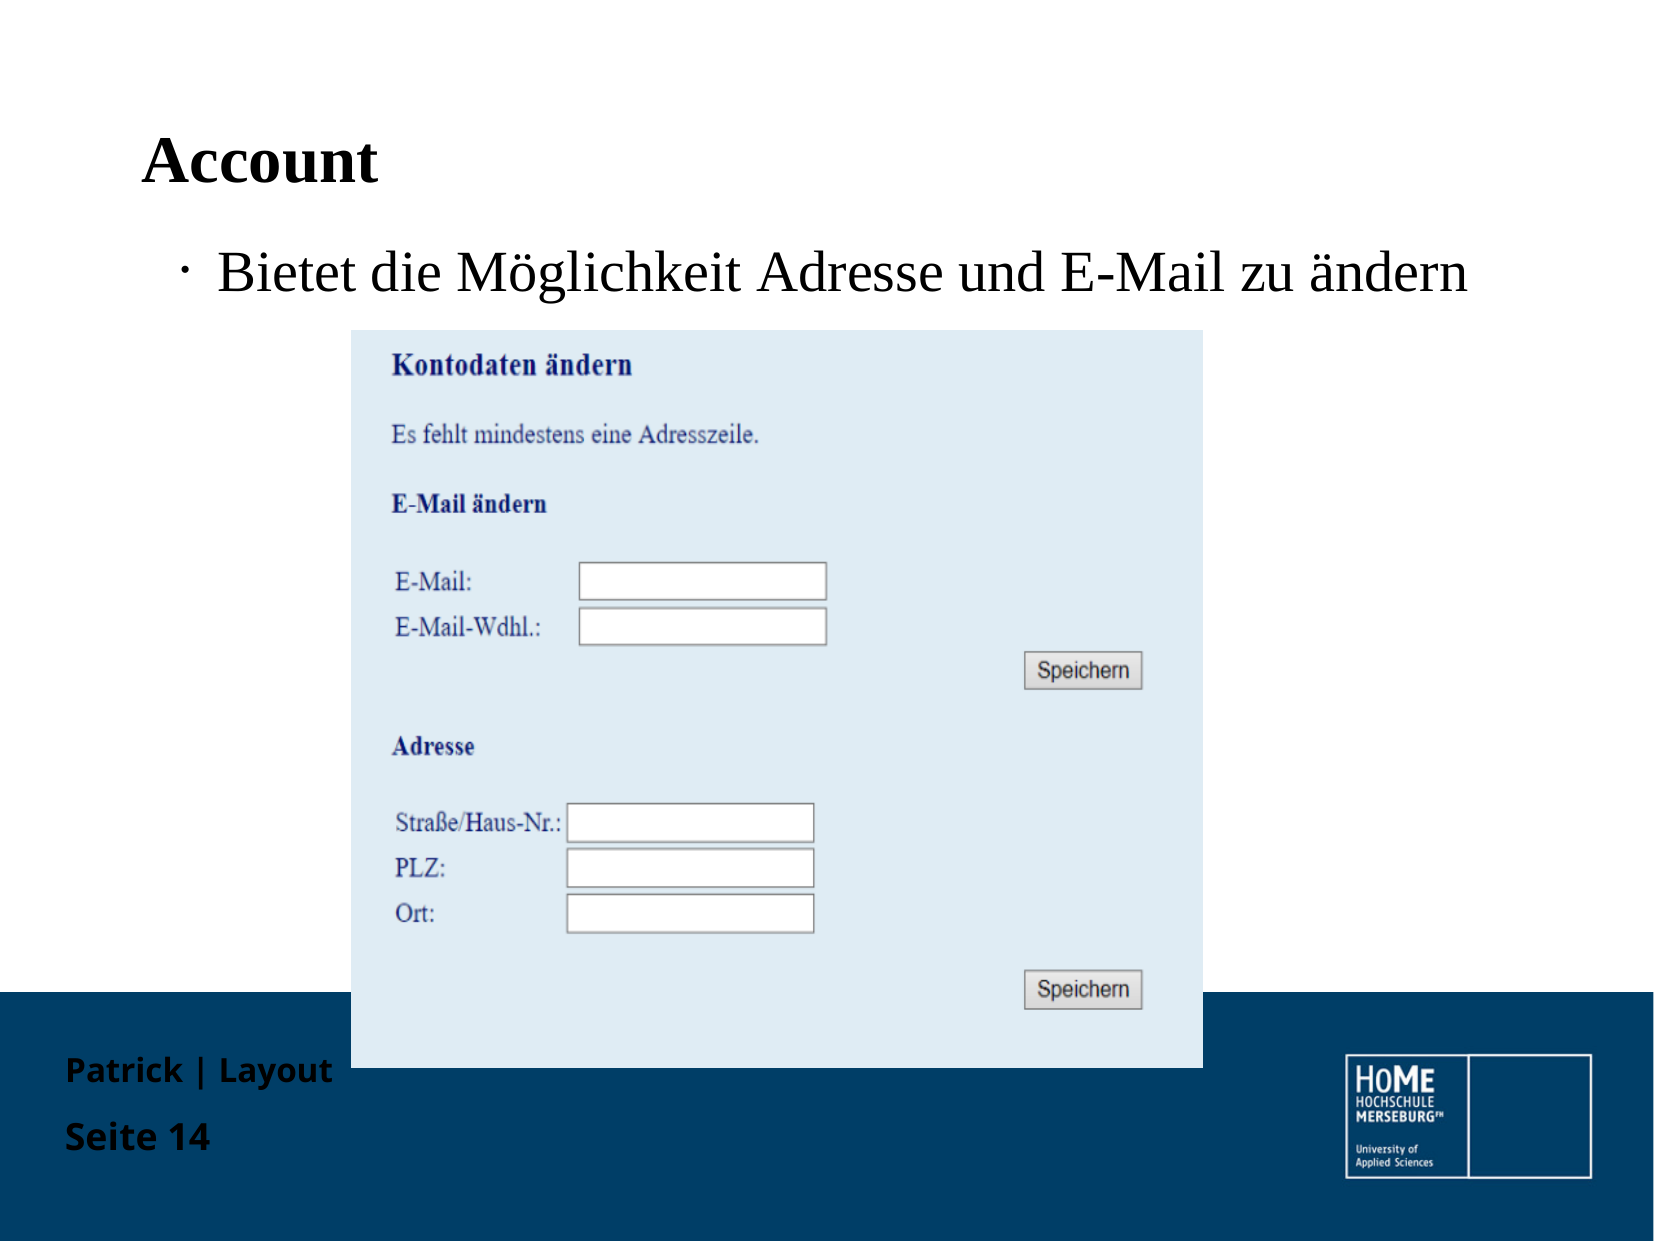

# Account
Bietet die Möglichkeit Adresse und E-Mail zu ändern